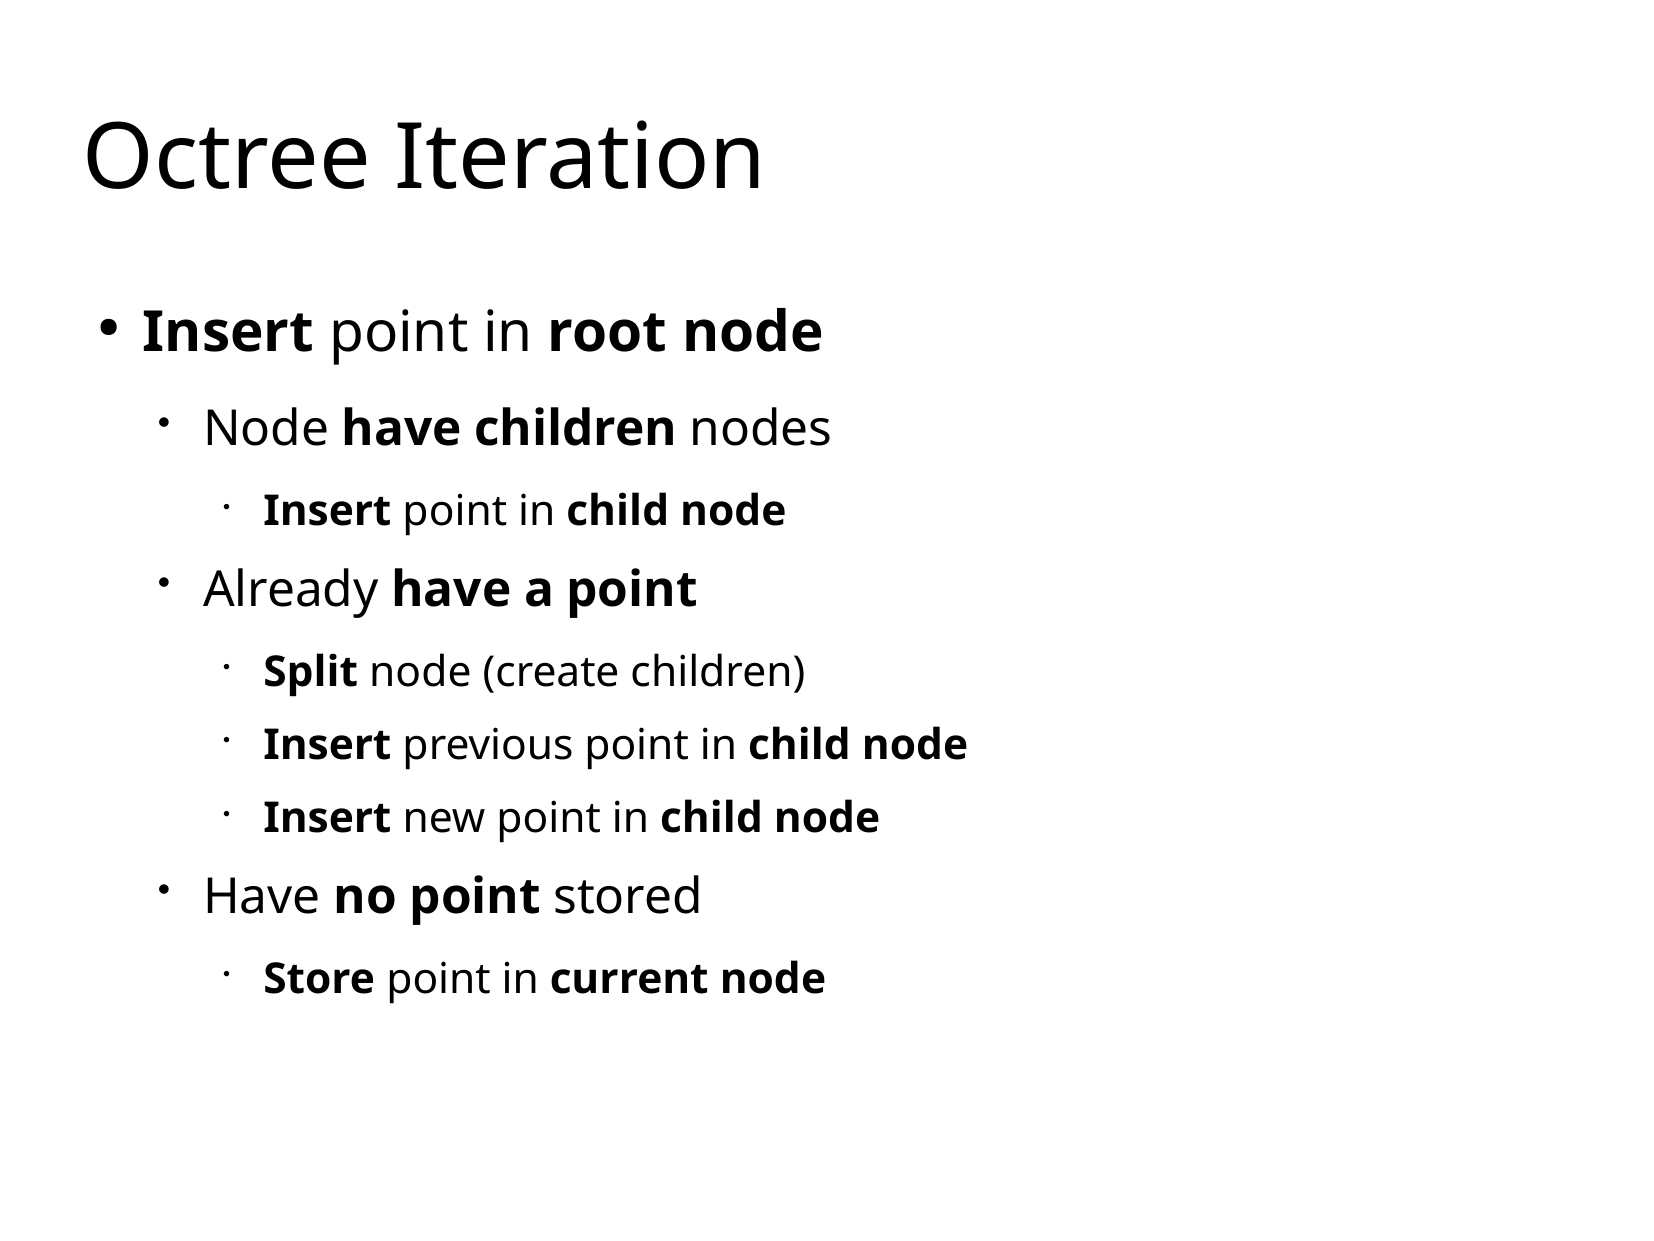

# Octree Iteration
Insert point in root node
Node have children nodes
Insert point in child node
Already have a point
Split node (create children)
Insert previous point in child node
Insert new point in child node
Have no point stored
Store point in current node